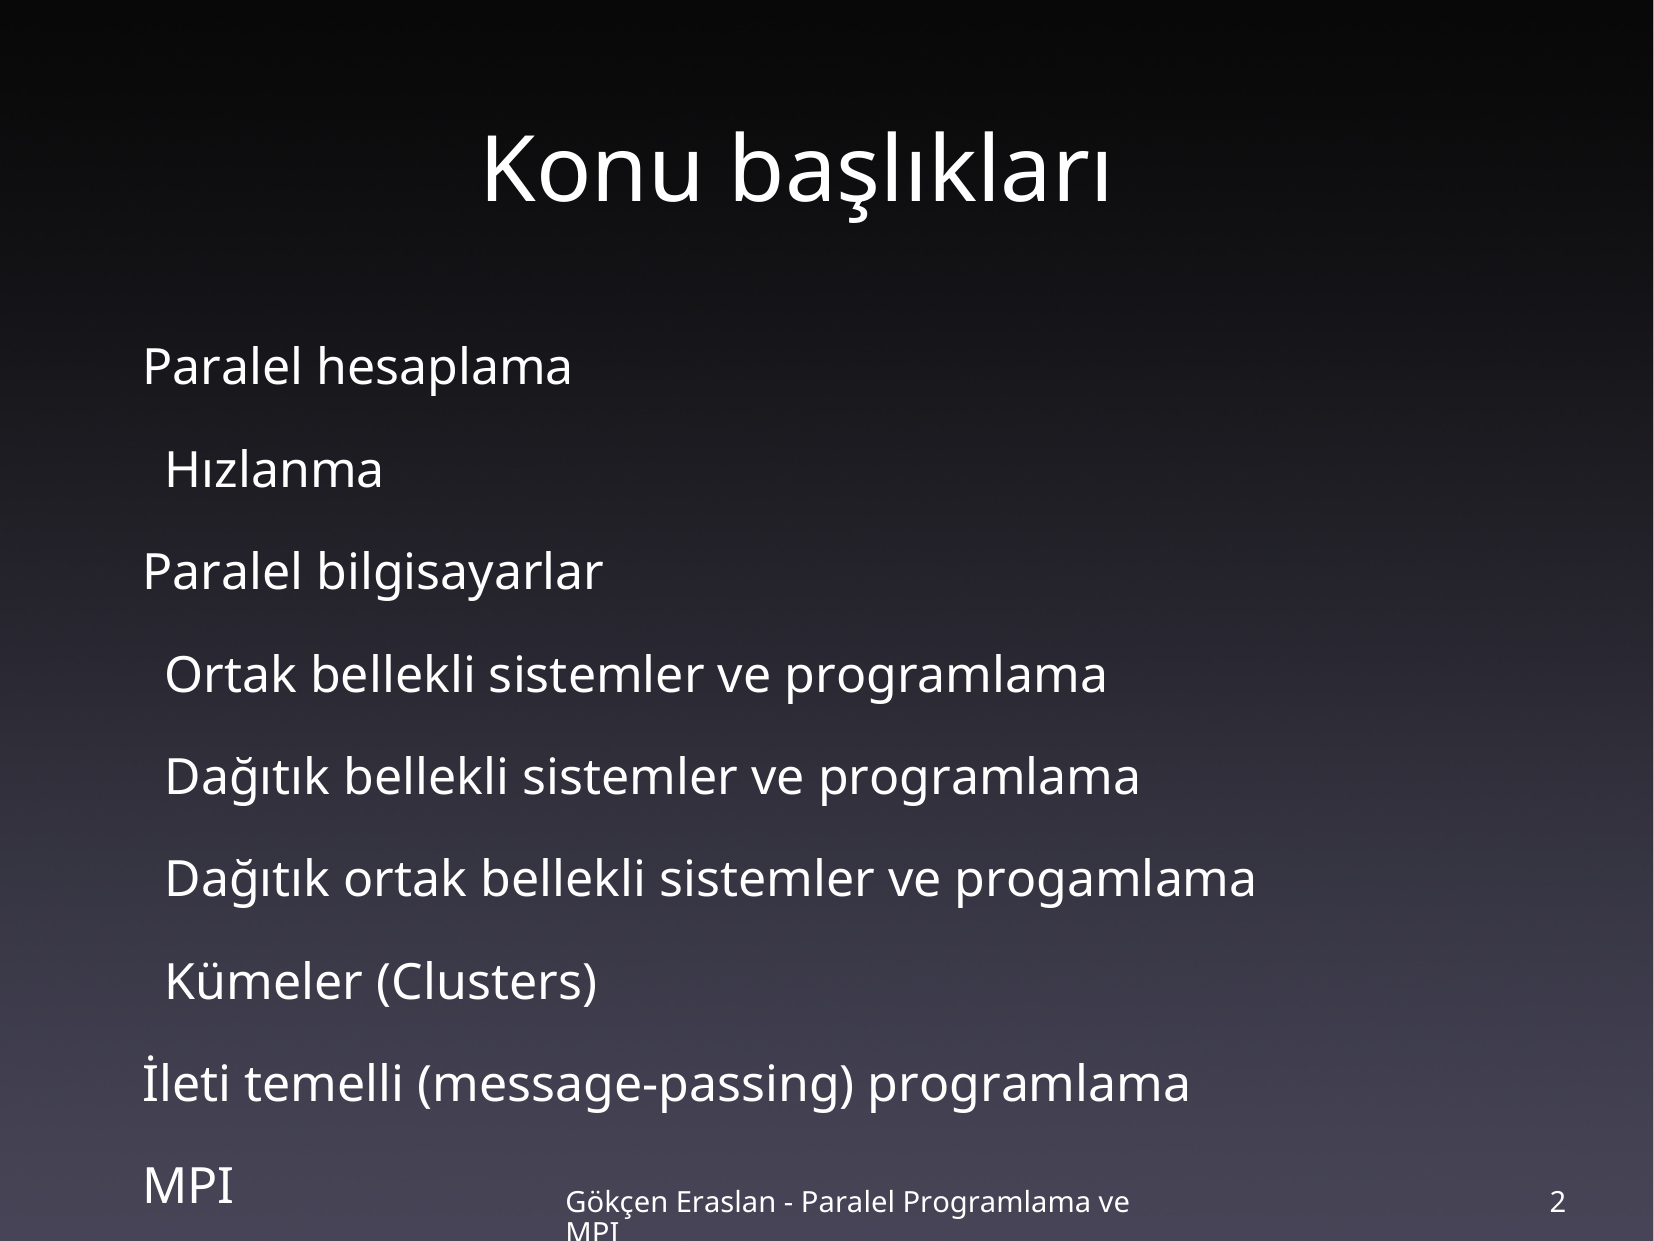

# Konu başlıkları
 Paralel hesaplama
Hızlanma
 Paralel bilgisayarlar
Ortak bellekli sistemler ve programlama
Dağıtık bellekli sistemler ve programlama
Dağıtık ortak bellekli sistemler ve progamlama
Kümeler (Clusters)
 İleti temelli (message-passing) programlama
 MPI
Gökçen Eraslan - Paralel Programlama ve MPI
2